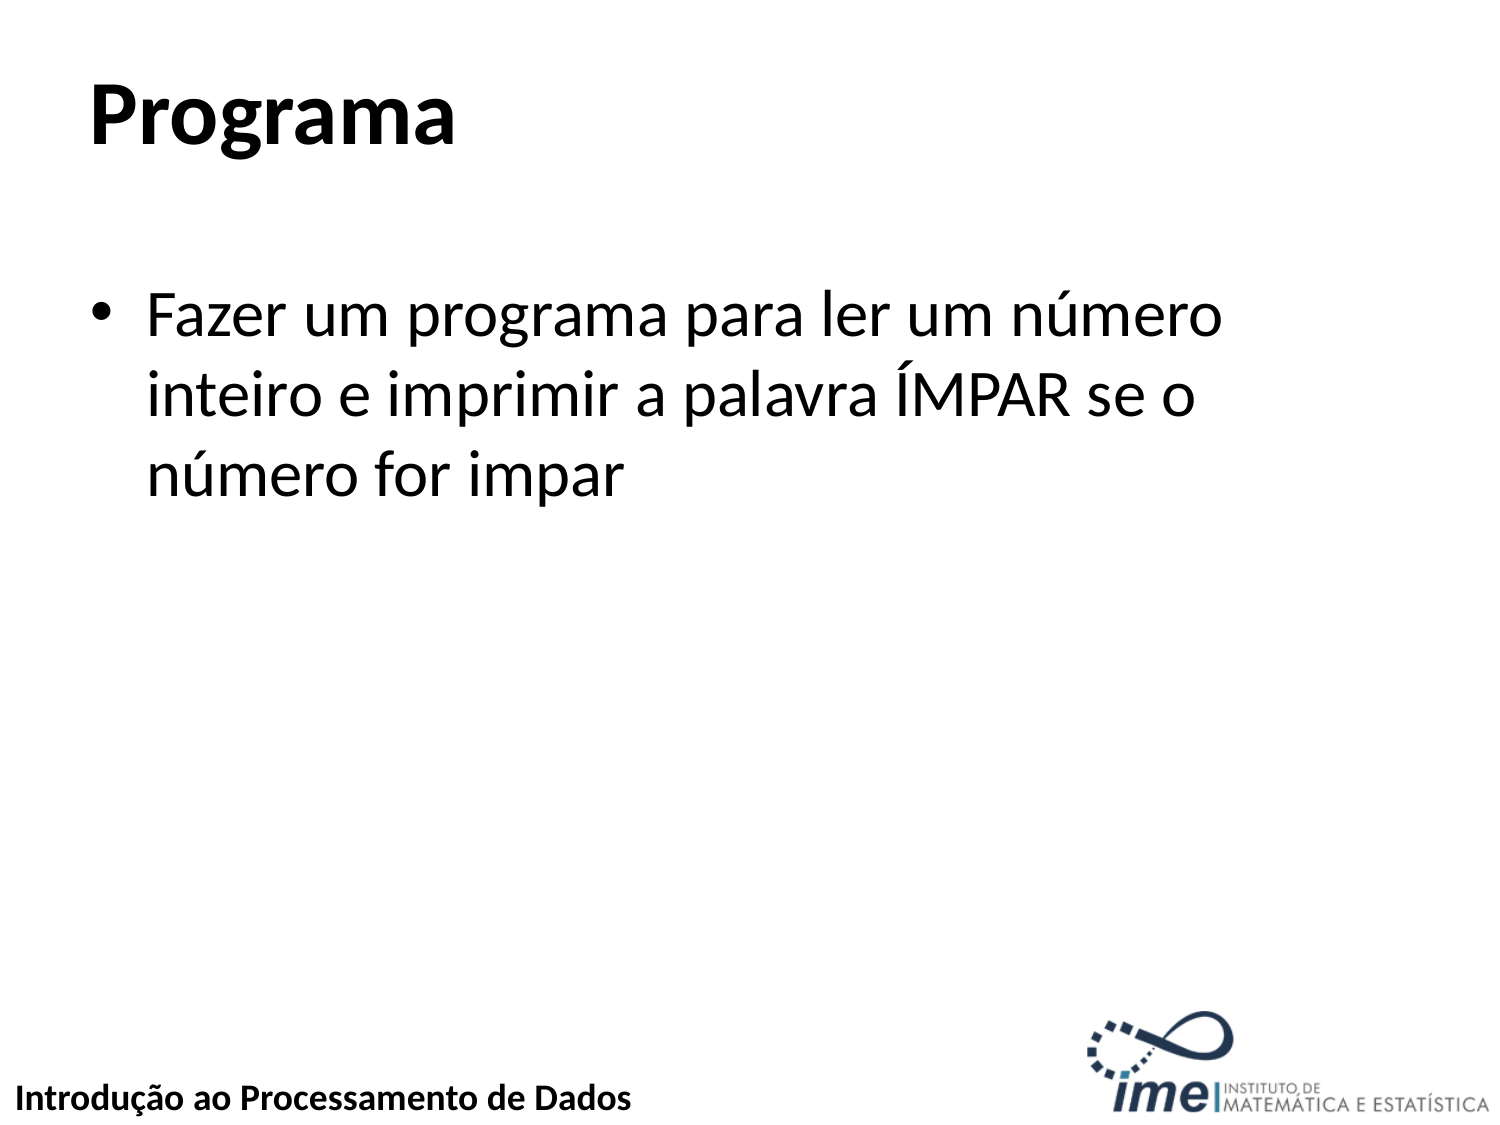

# Programa
Fazer um programa para ler um número inteiro e imprimir a palavra ÍMPAR se o número for impar